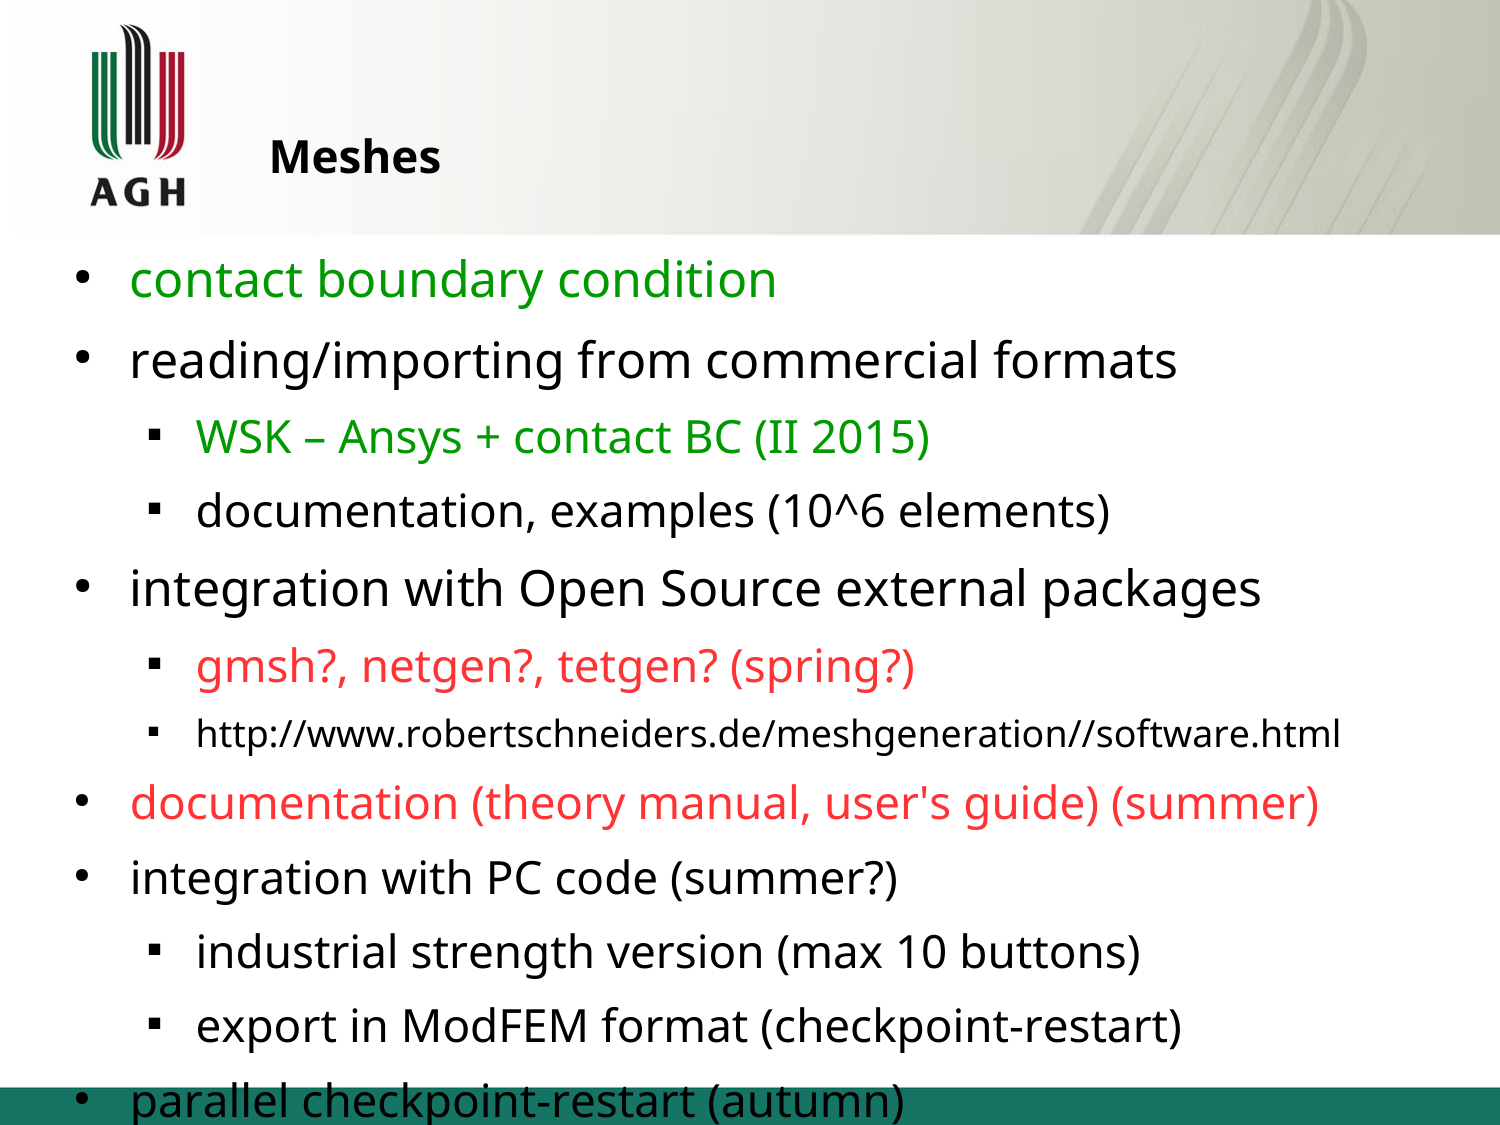

# Meshes
contact boundary condition
reading/importing from commercial formats
WSK – Ansys + contact BC (II 2015)
documentation, examples (10^6 elements)
integration with Open Source external packages
gmsh?, netgen?, tetgen? (spring?)
http://www.robertschneiders.de/meshgeneration//software.html
documentation (theory manual, user's guide) (summer)
integration with PC code (summer?)
industrial strength version (max 10 buttons)
export in ModFEM format (checkpoint-restart)
parallel checkpoint-restart (autumn)
dynamic load balancing (2016)